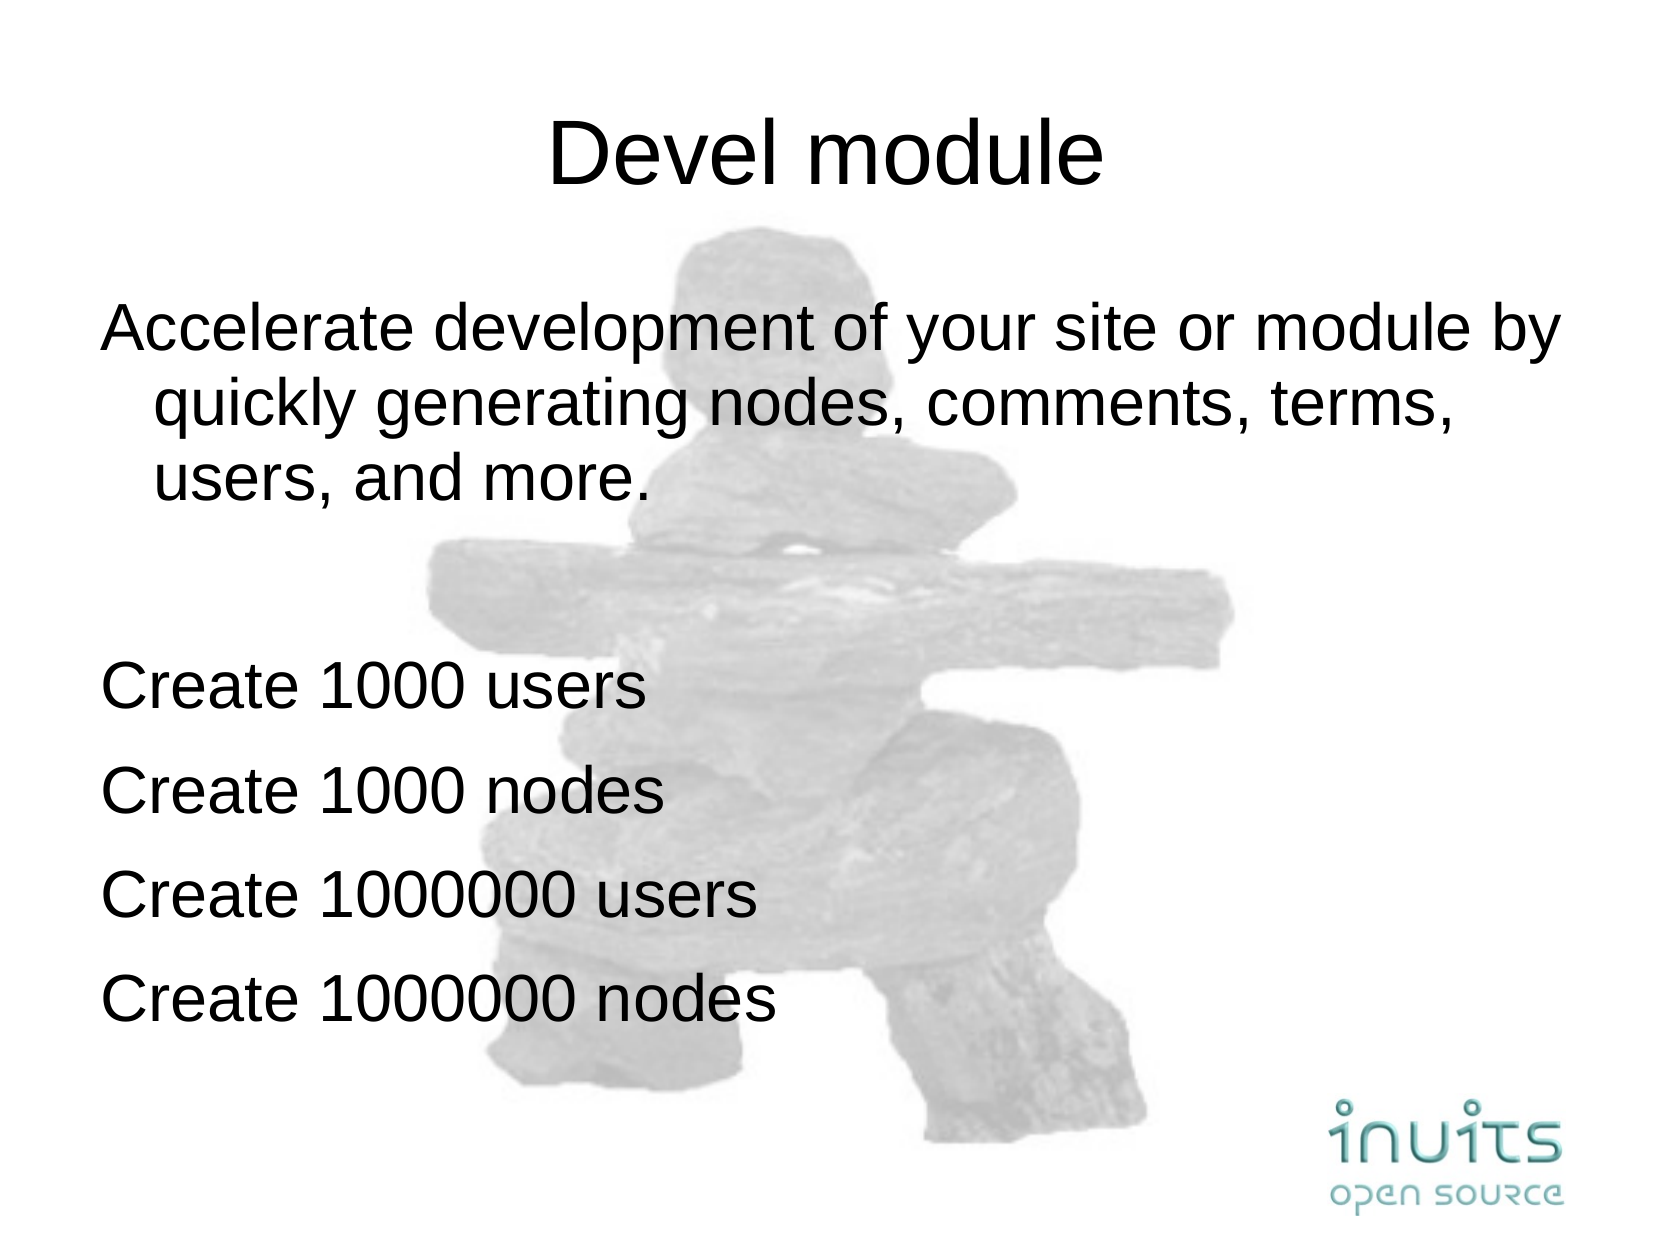

# Devel module
Accelerate development of your site or module by quickly generating nodes, comments, terms, users, and more.
Create 1000 users
Create 1000 nodes
Create 1000000 users
Create 1000000 nodes